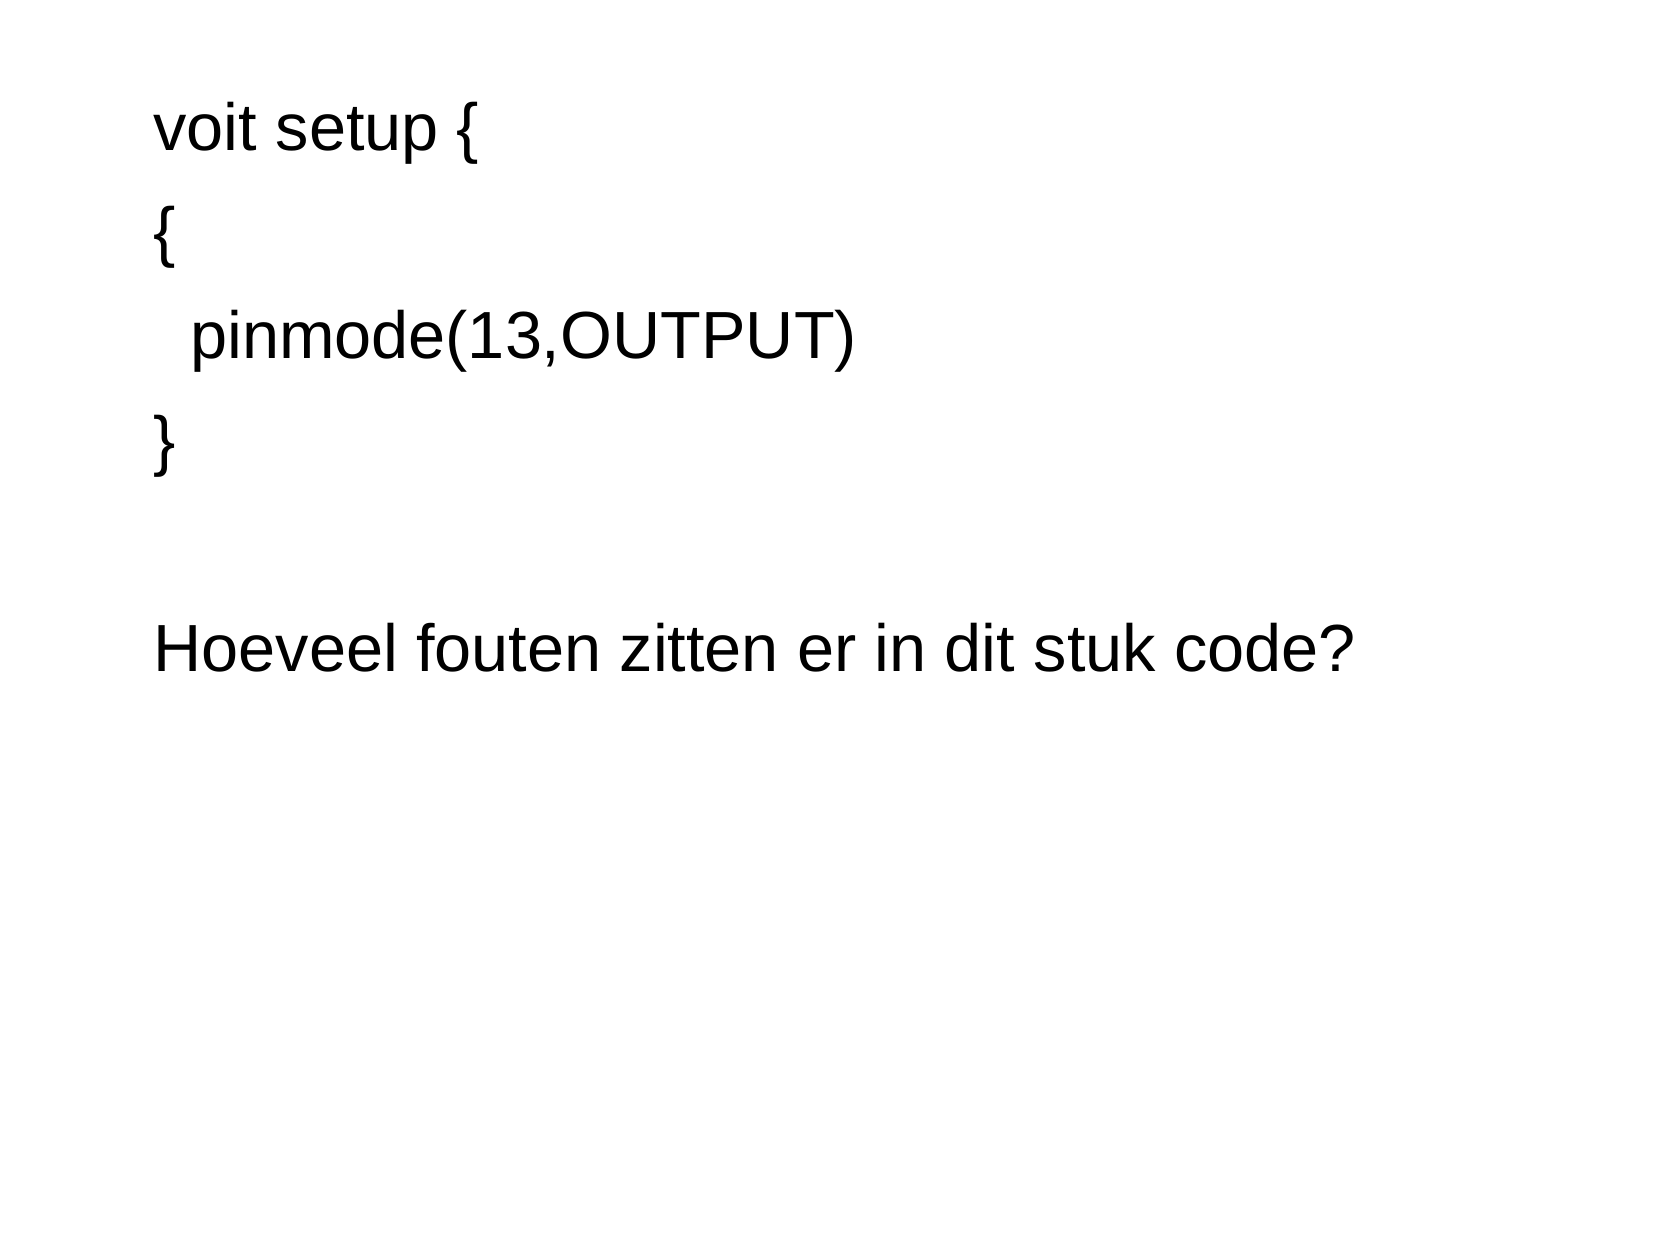

# voit setup {
{
 pinmode(13,OUTPUT)
}
Hoeveel fouten zitten er in dit stuk code?